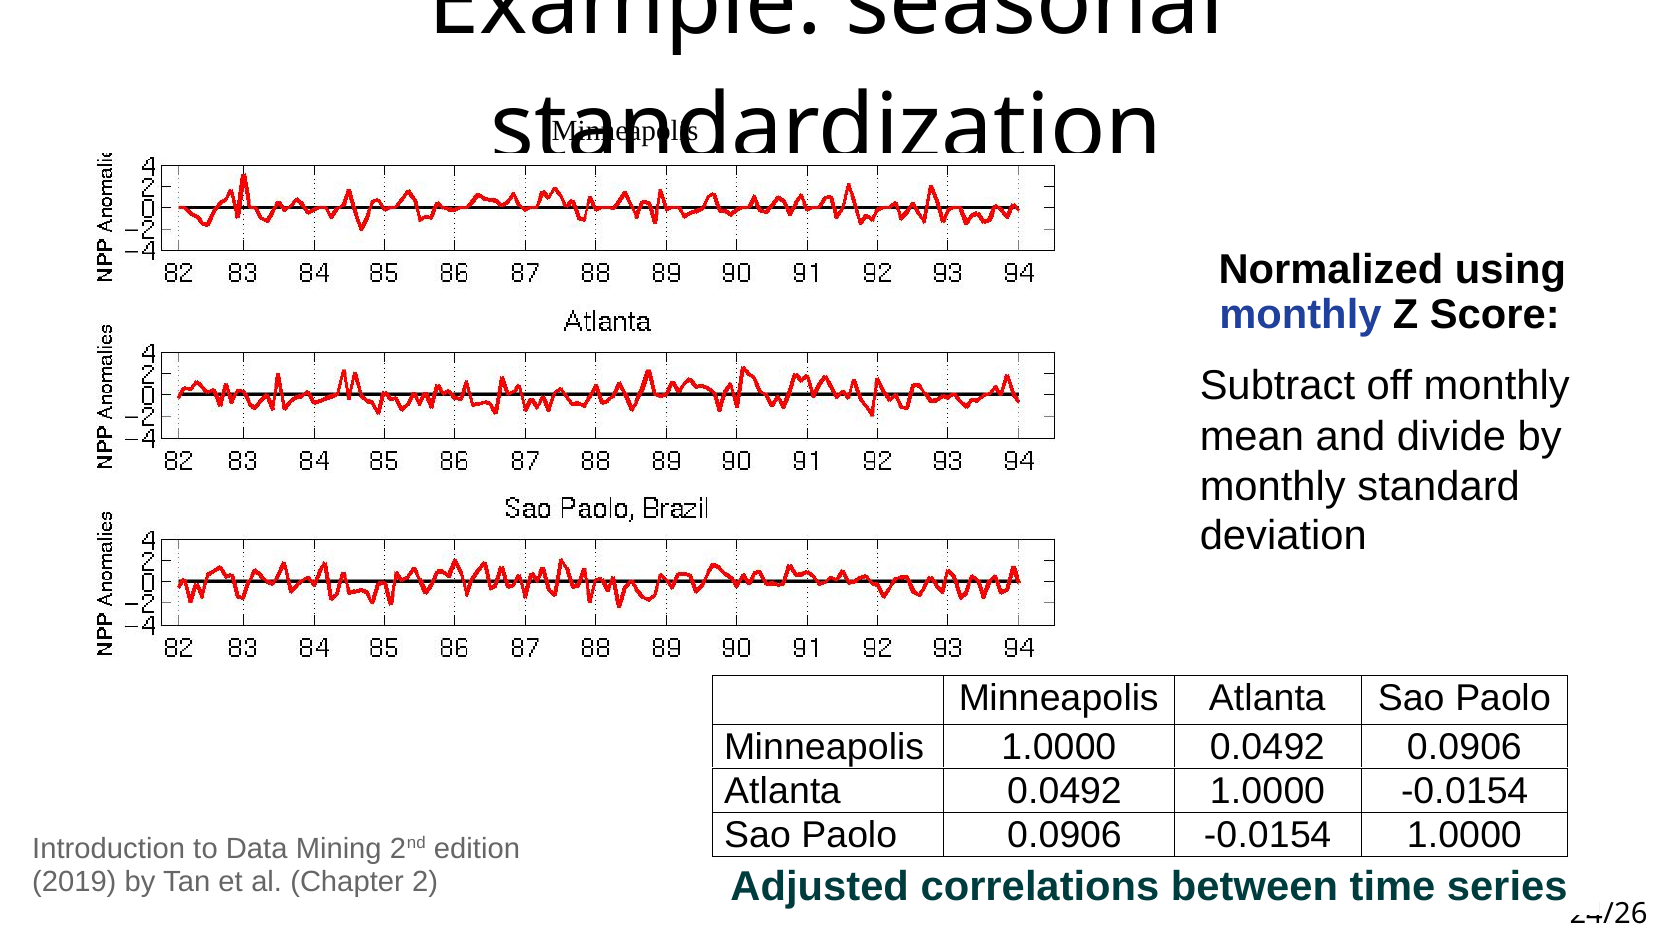

# Example: seasonal standardization
Minneapolis
Normalized using monthly Z Score:
Subtract off monthly mean and divide by monthly standard deviation
Introduction to Data Mining 2nd edition (2019) by Tan et al. (Chapter 2)
Adjusted correlations between time series
24